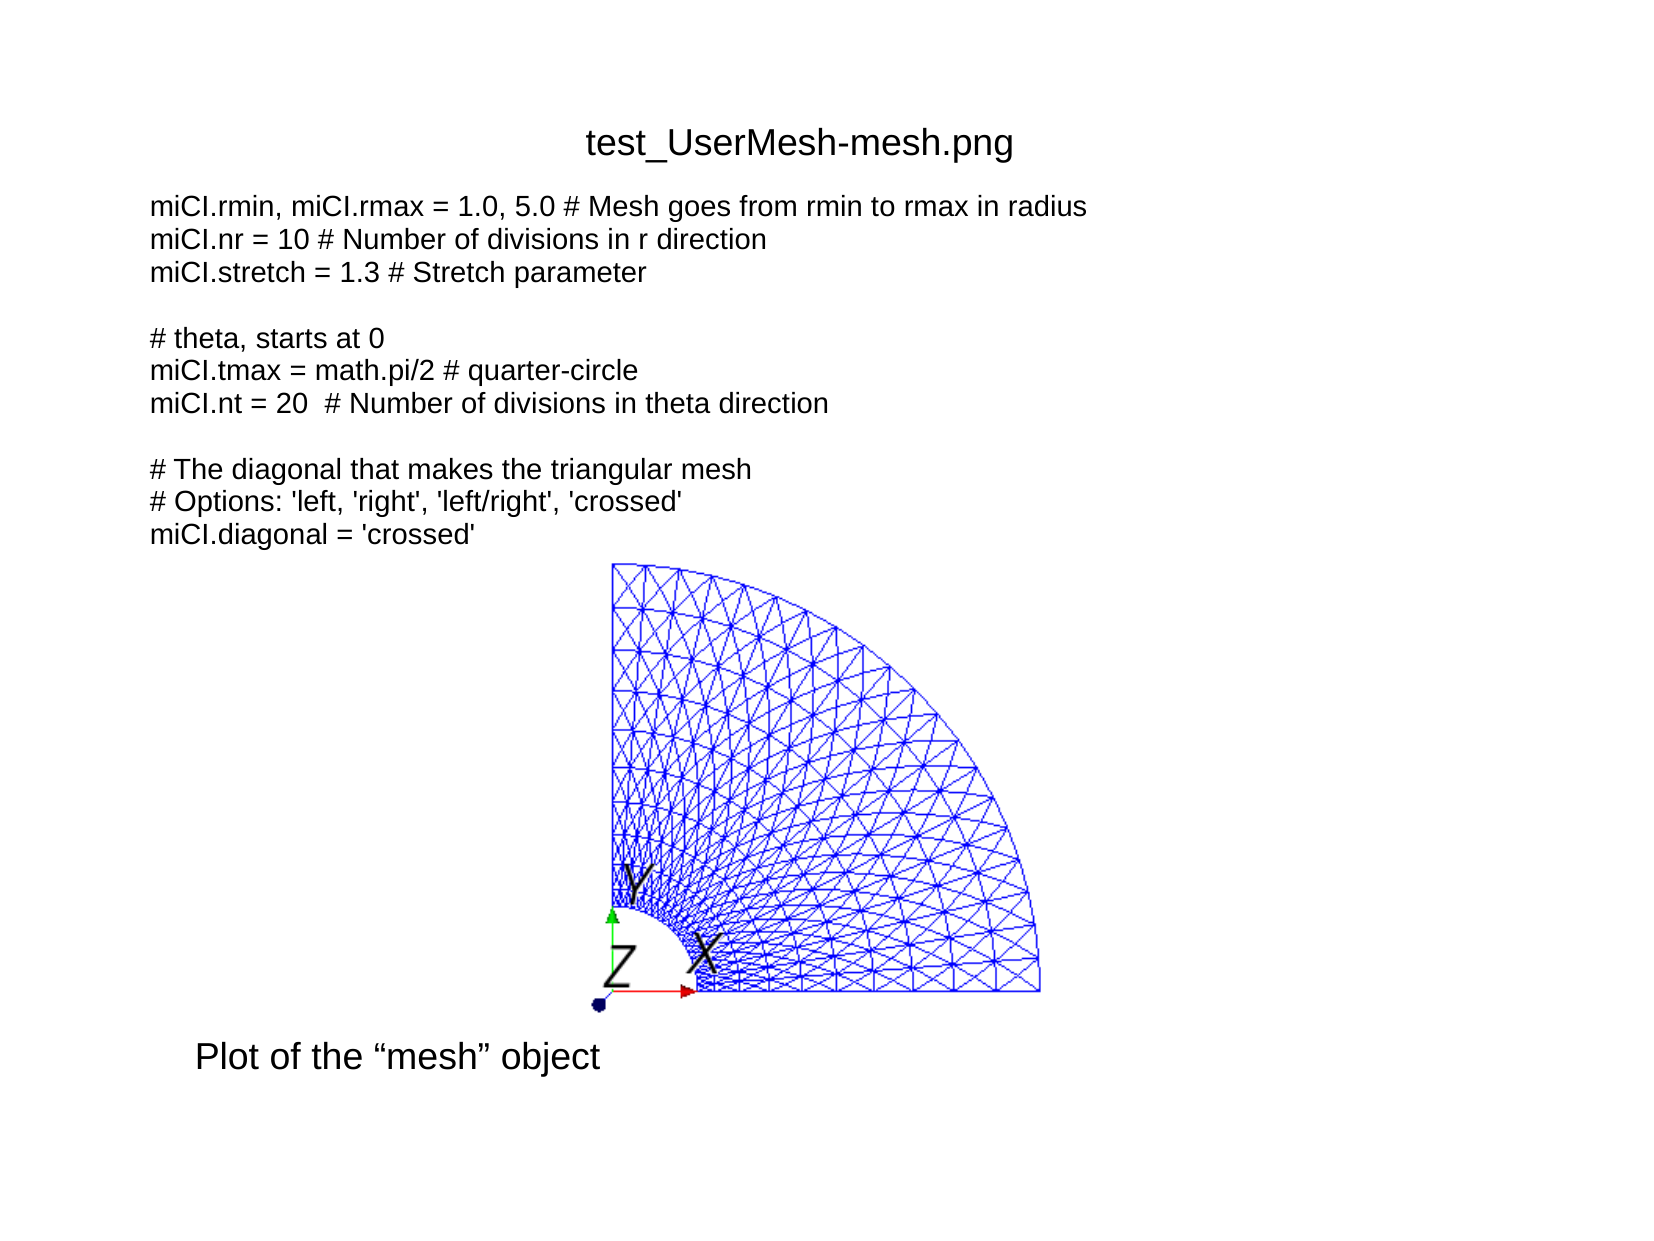

test_UserMesh-mesh.png
 miCI.rmin, miCI.rmax = 1.0, 5.0 # Mesh goes from rmin to rmax in radius
 miCI.nr = 10 # Number of divisions in r direction
 miCI.stretch = 1.3 # Stretch parameter
 # theta, starts at 0
 miCI.tmax = math.pi/2 # quarter-circle
 miCI.nt = 20 # Number of divisions in theta direction
 # The diagonal that makes the triangular mesh
 # Options: 'left, 'right', 'left/right', 'crossed'
 miCI.diagonal = 'crossed'
Plot of the “mesh” object